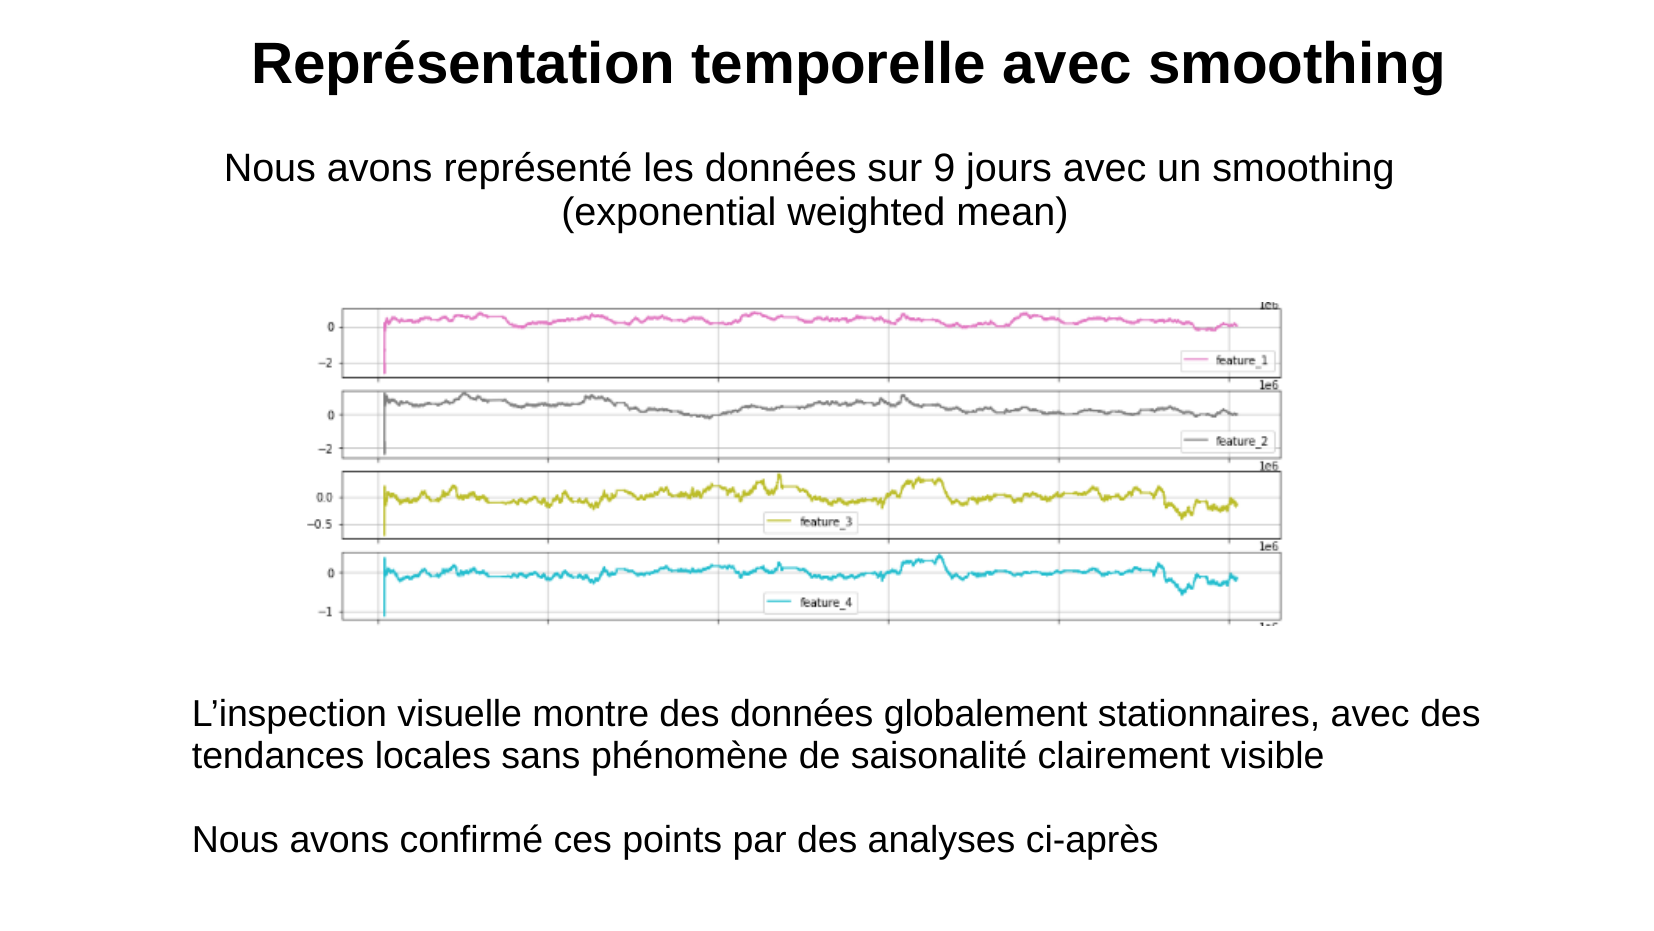

Représentation temporelle avec smoothing
# Nous avons représenté les données sur 9 jours avec un smoothing
(exponential weighted mean)
L’inspection visuelle montre des données globalement stationnaires, avec des
tendances locales sans phénomène de saisonalité clairement visible
Nous avons confirmé ces points par des analyses ci-après